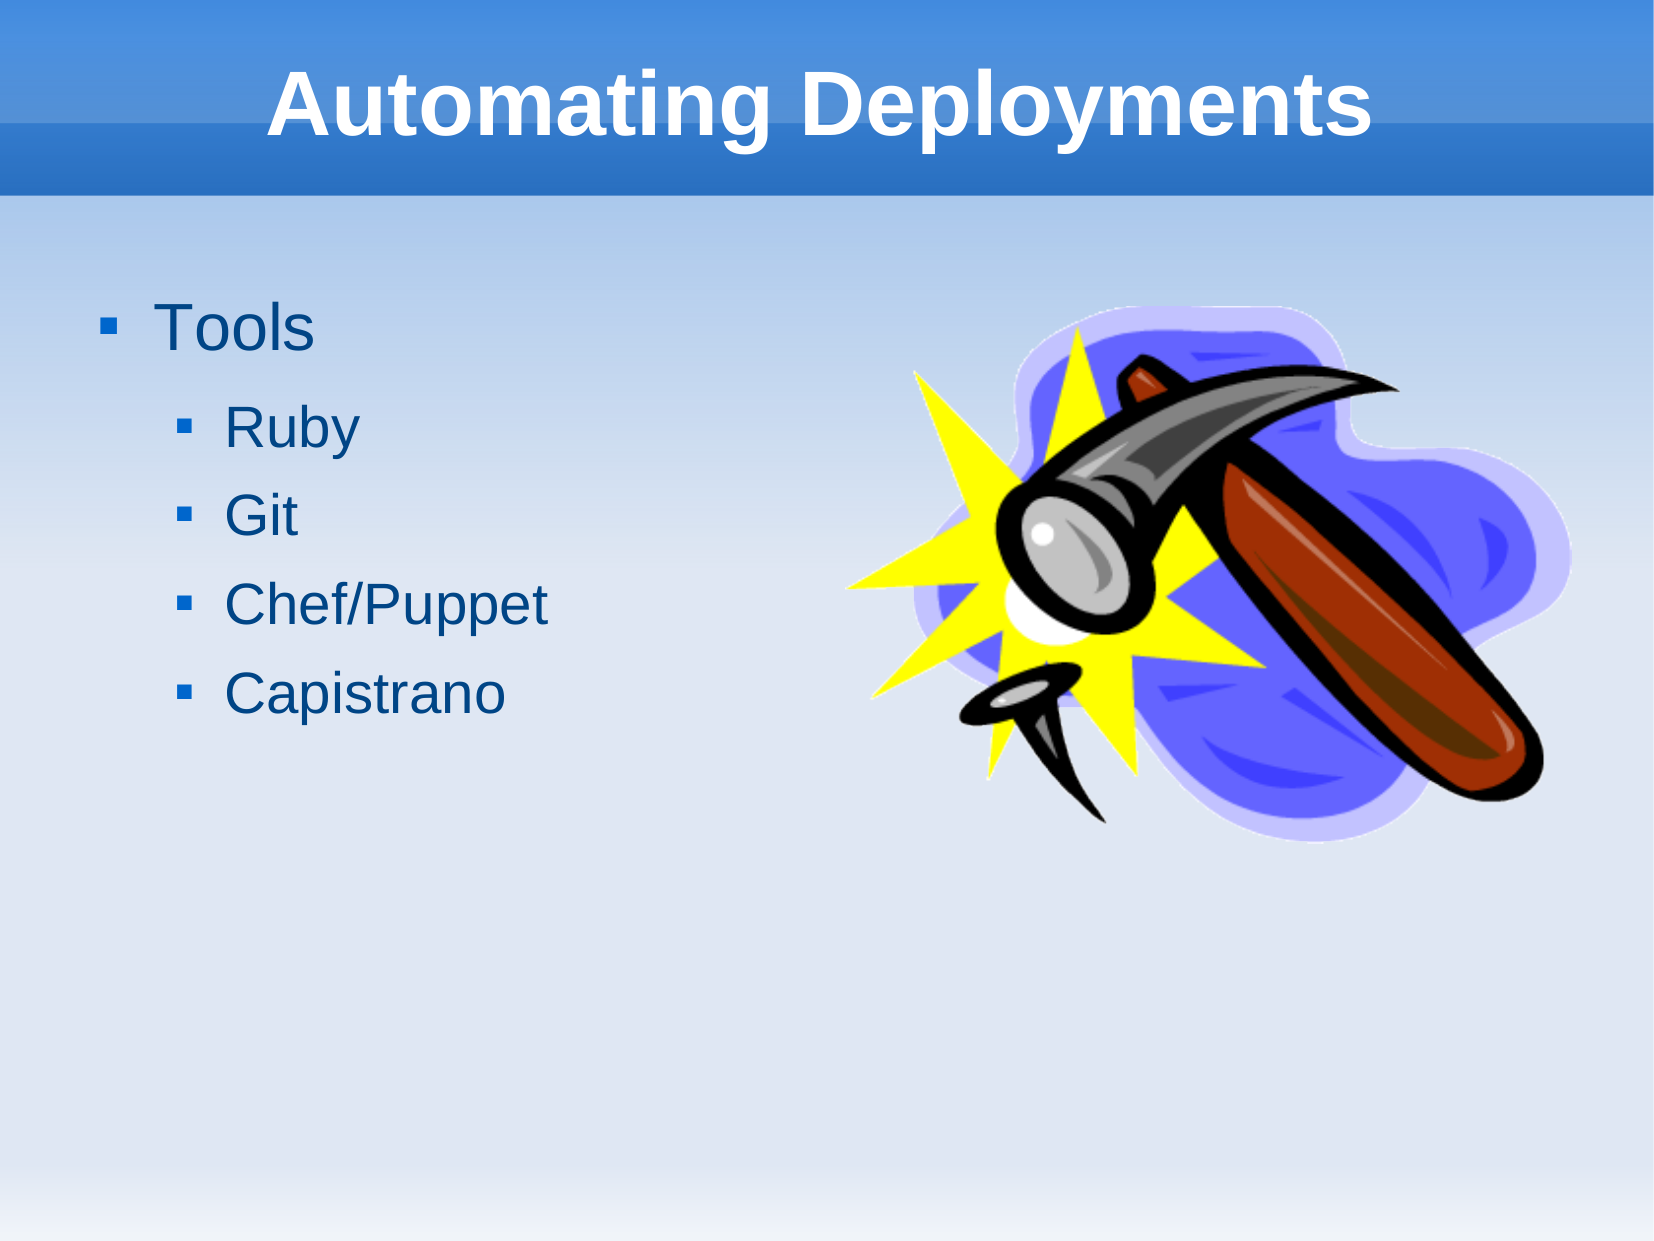

# Automating Deployments
Tools
Ruby
Git
Chef/Puppet
Capistrano